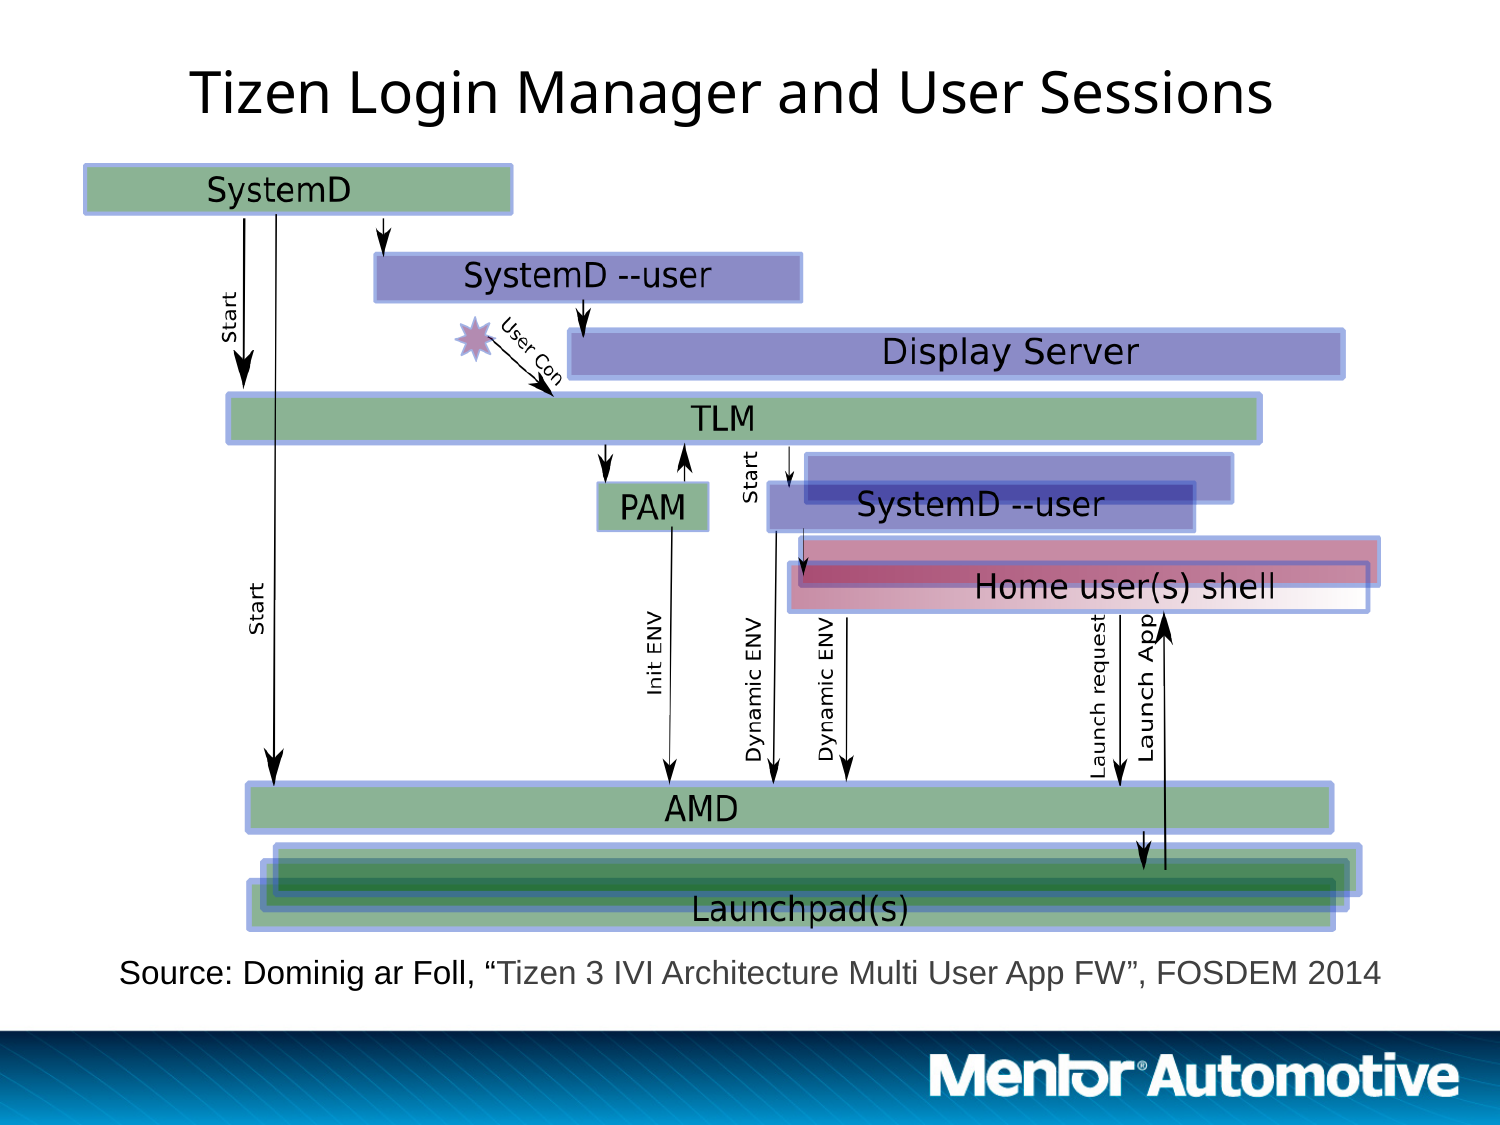

# Tizen Login Manager and User Sessions
Source: Dominig ar Foll, “Tizen 3 IVI Architecture Multi User App FW”, FOSDEM 2014